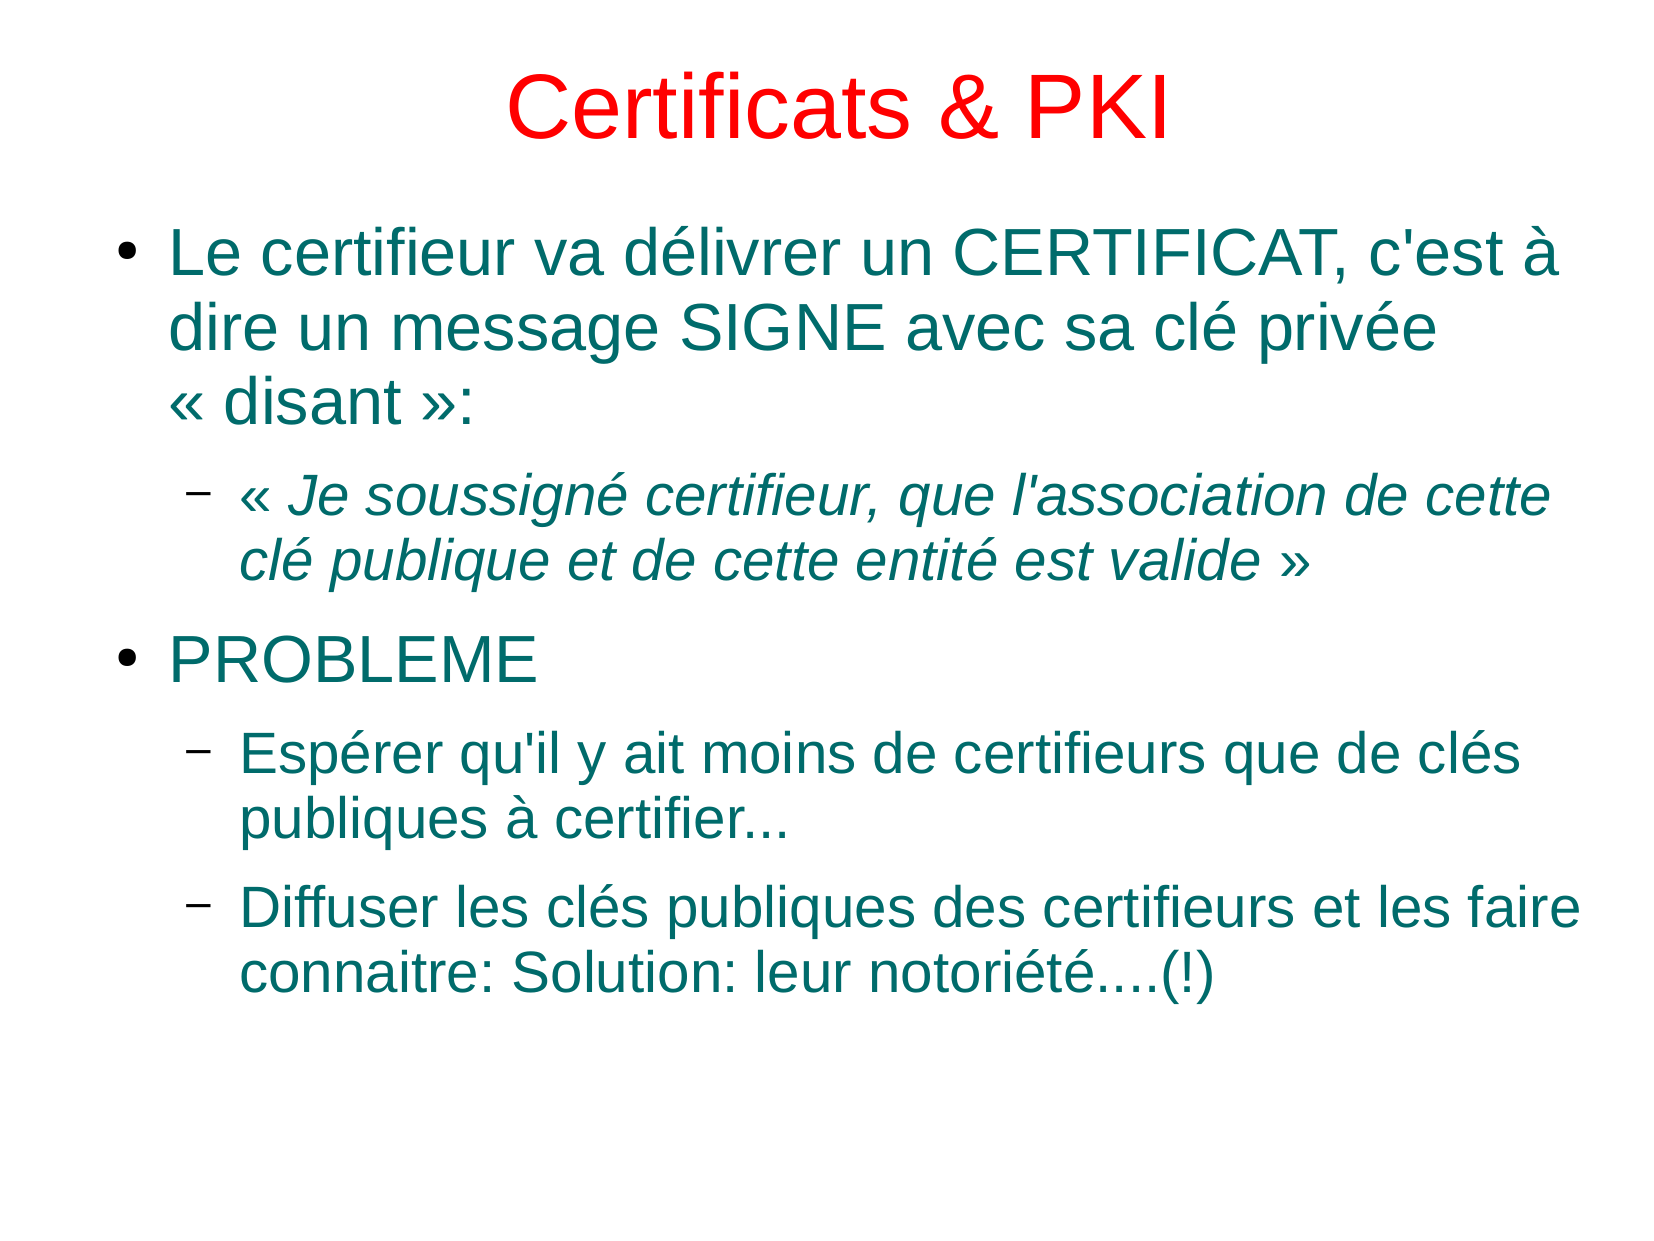

# Certificats & PKI
Le certifieur va délivrer un CERTIFICAT, c'est à dire un message SIGNE avec sa clé privée « disant »:
« Je soussigné certifieur, que l'association de cette clé publique et de cette entité est valide »
PROBLEME
Espérer qu'il y ait moins de certifieurs que de clés publiques à certifier...
Diffuser les clés publiques des certifieurs et les faire connaitre: Solution: leur notoriété....(!)